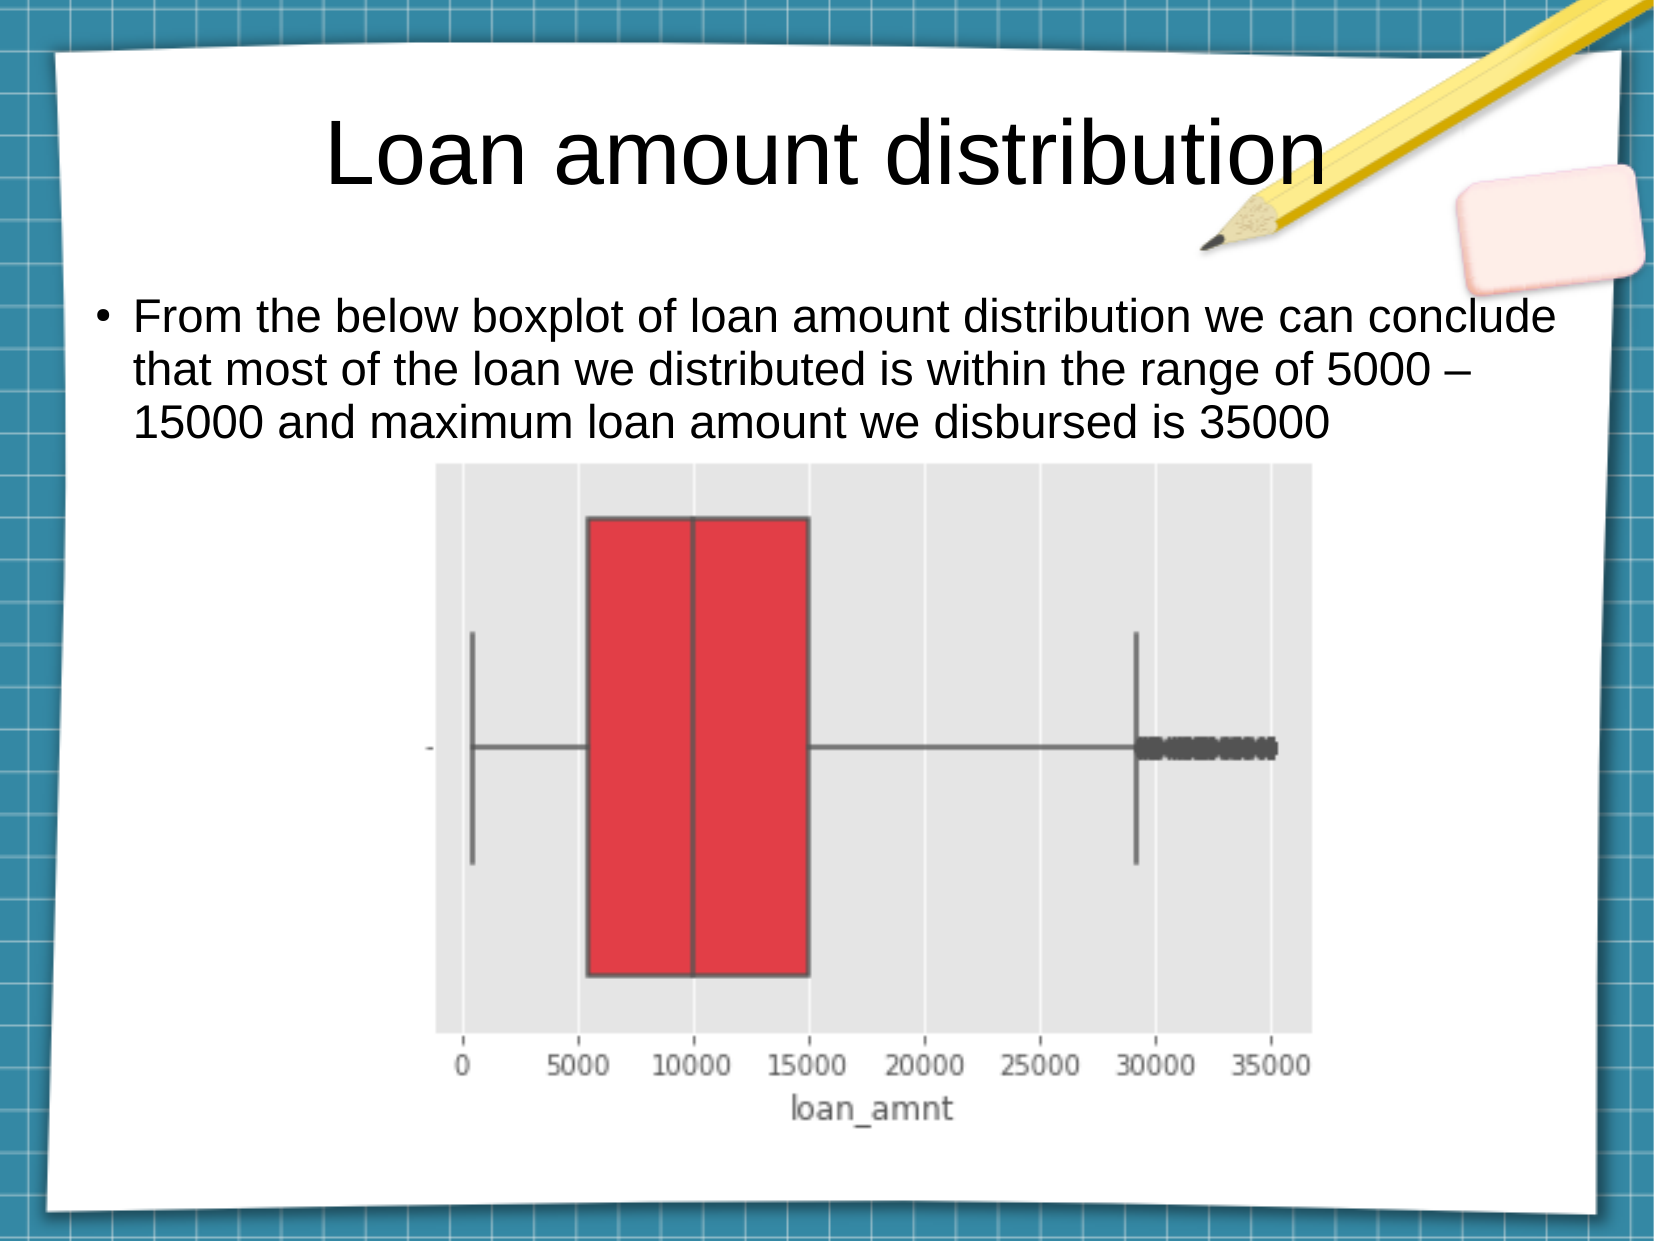

# Loan amount distribution
From the below boxplot of loan amount distribution we can conclude that most of the loan we distributed is within the range of 5000 – 15000 and maximum loan amount we disbursed is 35000